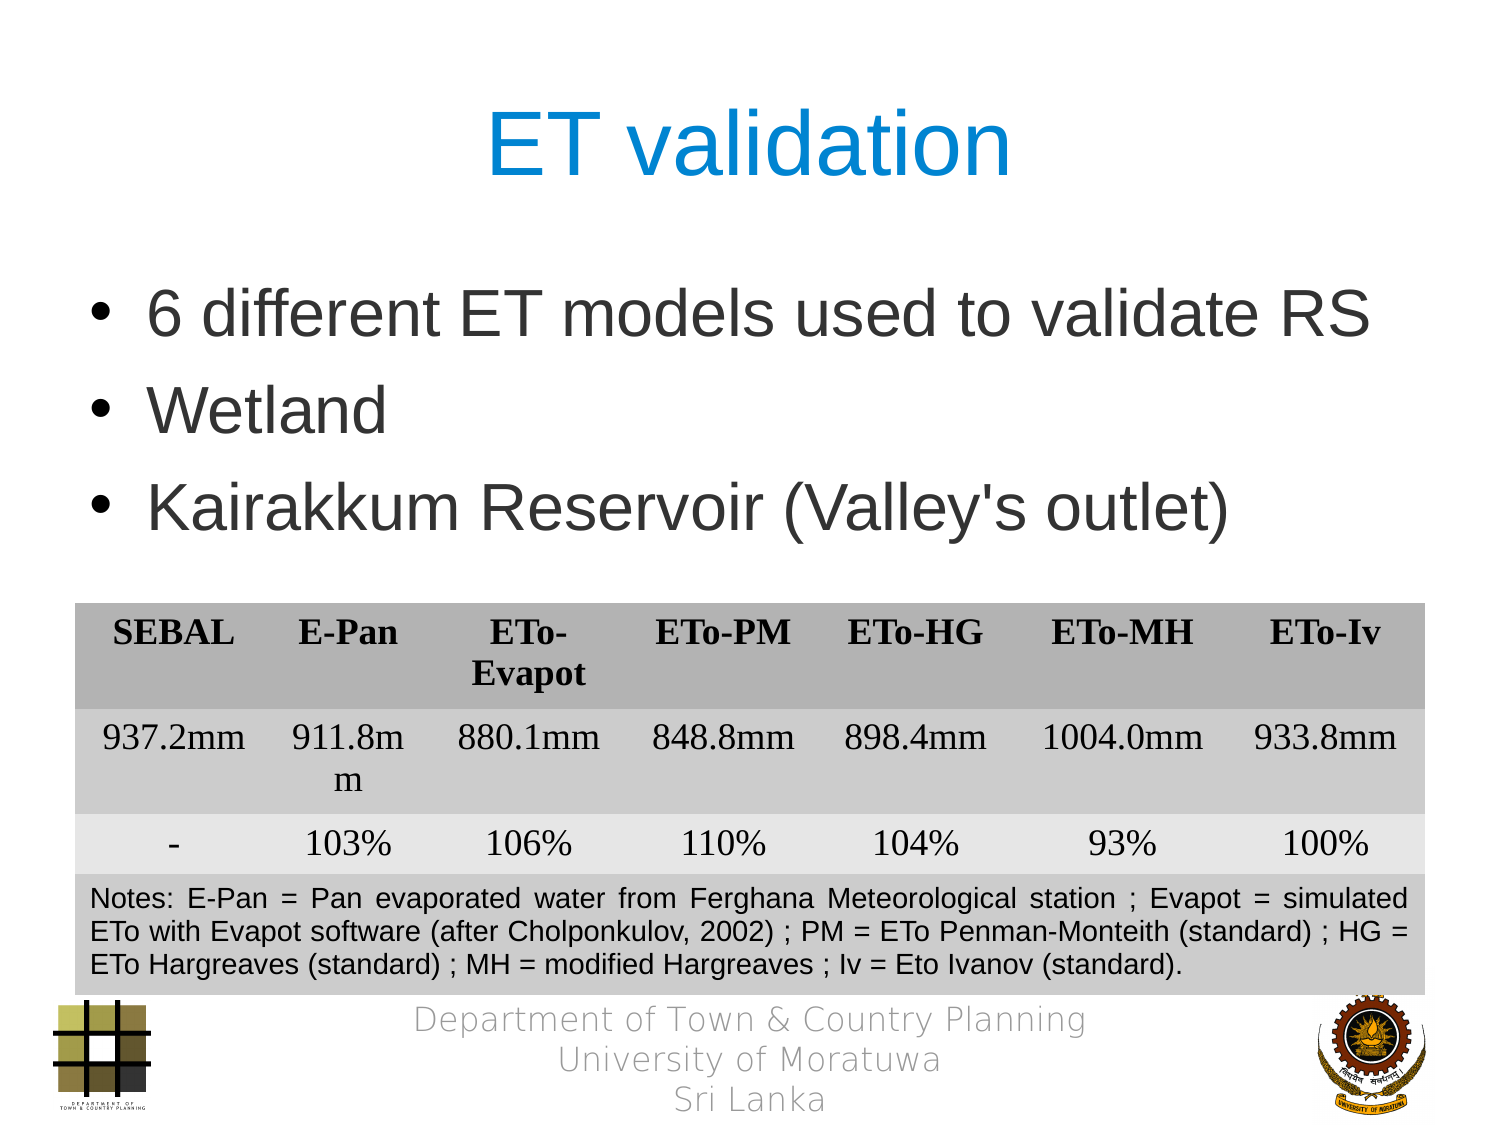

ET validation
# 6 different ET models used to validate RS
Wetland
Kairakkum Reservoir (Valley's outlet)
| SEBAL | E-Pan | ETo-Evapot | ETo-PM | ETo-HG | ETo-MH | ETo-Iv |
| --- | --- | --- | --- | --- | --- | --- |
| 937.2mm | 911.8mm | 880.1mm | 848.8mm | 898.4mm | 1004.0mm | 933.8mm |
| - | 103% | 106% | 110% | 104% | 93% | 100% |
| Notes: E-Pan = Pan evaporated water from Ferghana Meteorological station ; Evapot = simulated ETo with Evapot software (after Cholponkulov, 2002) ; PM = ETo Penman-Monteith (standard) ; HG = ETo Hargreaves (standard) ; MH = modified Hargreaves ; Iv = Eto Ivanov (standard). | | | | | | |